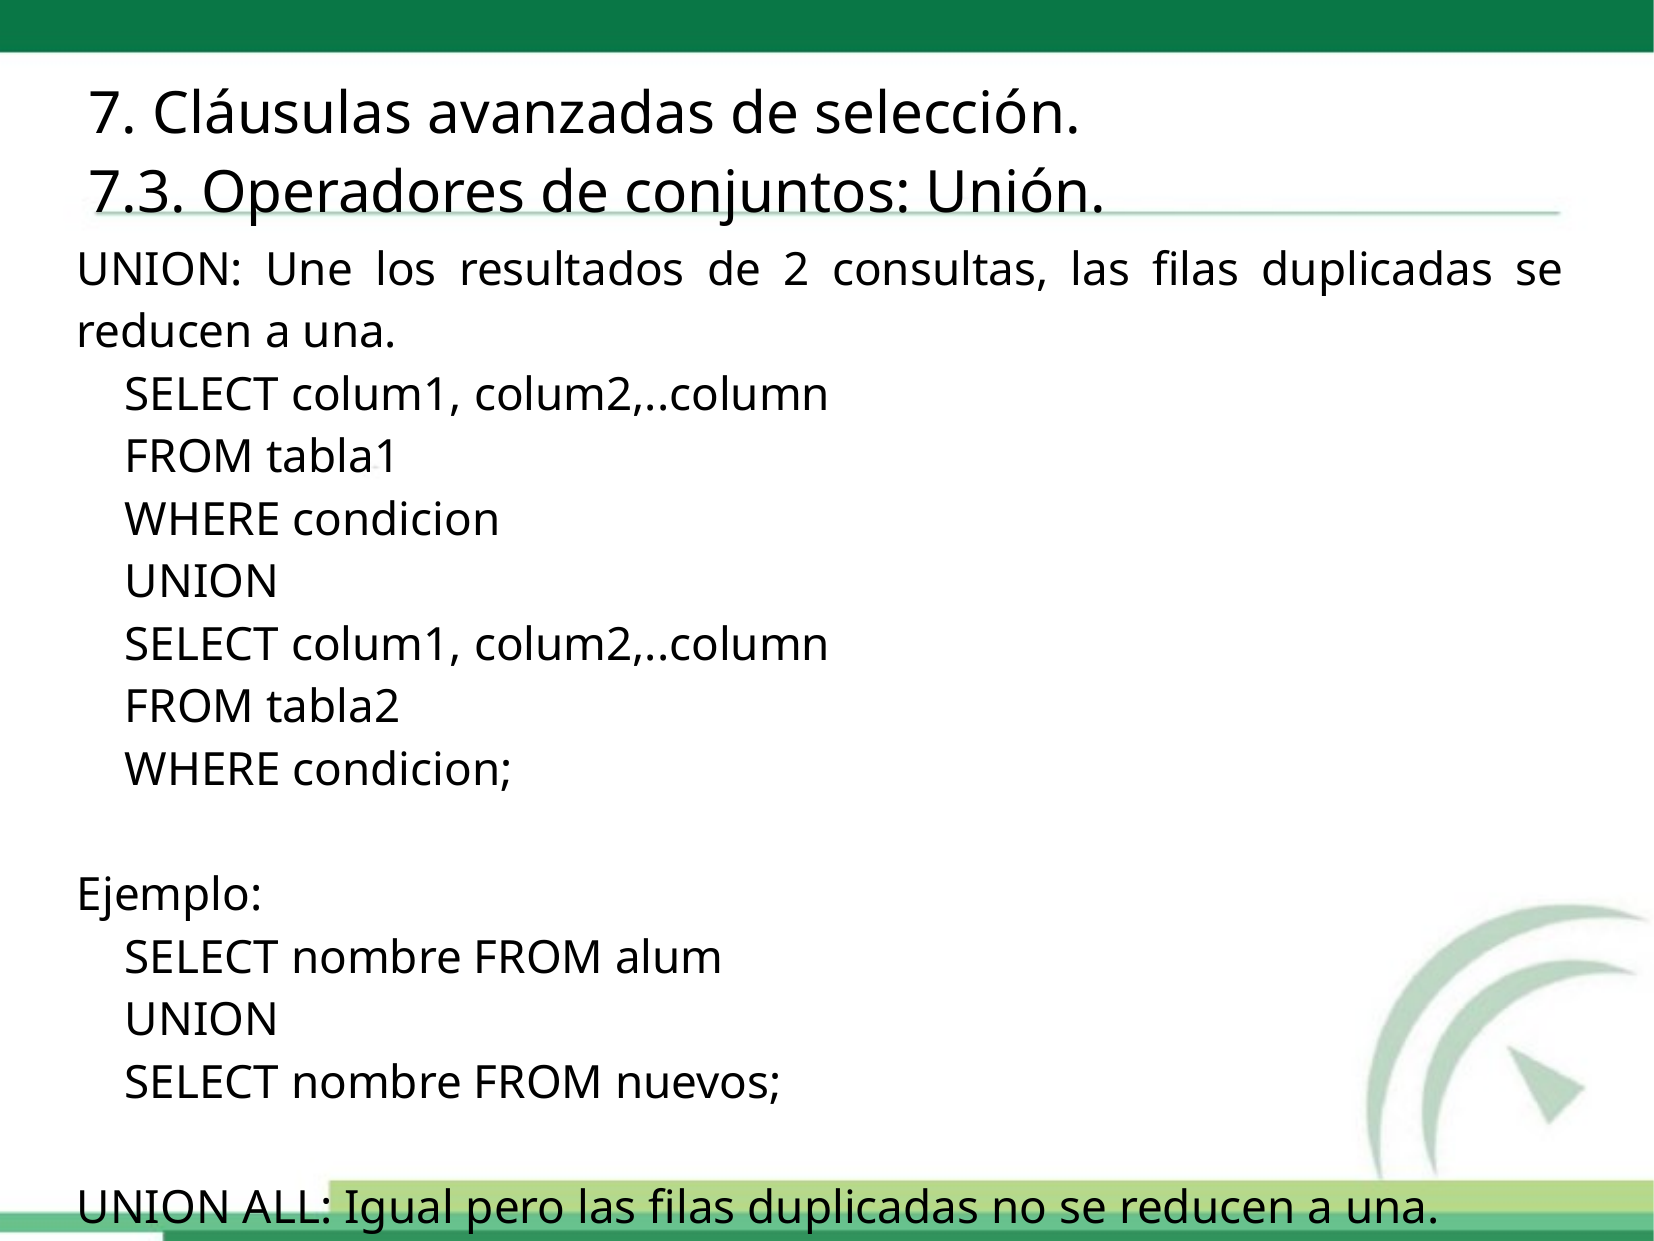

# 7. Cláusulas avanzadas de selección. 7.3. Operadores de conjuntos: Unión.
UNION: Une los resultados de 2 consultas, las filas duplicadas se reducen a una.
 SELECT colum1, colum2,..column
 FROM tabla1
 WHERE condicion
 UNION
 SELECT colum1, colum2,..column
 FROM tabla2
 WHERE condicion;
Ejemplo:
 SELECT nombre FROM alum
 UNION
 SELECT nombre FROM nuevos;
UNION ALL: Igual pero las filas duplicadas no se reducen a una.